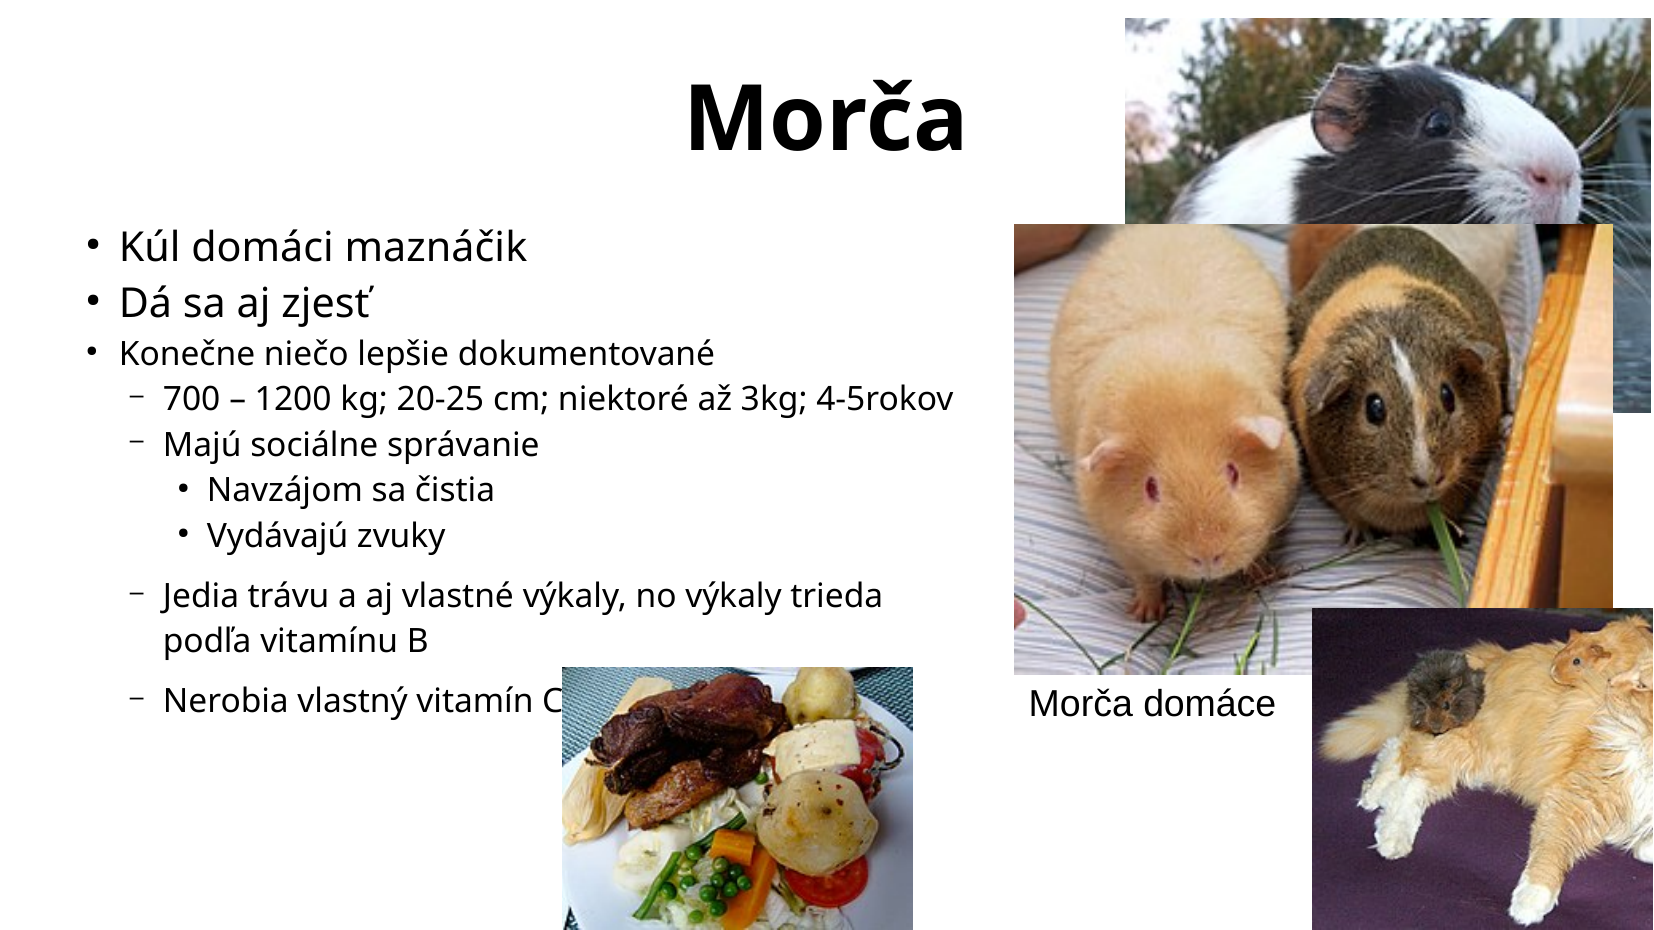

# Morča
Kúl domáci maznáčik
Dá sa aj zjesť
Konečne niečo lepšie dokumentované
700 – 1200 kg; 20-25 cm; niektoré až 3kg; 4-5rokov
Majú sociálne správanie
Navzájom sa čistia
Vydávajú zvuky
Jedia trávu a aj vlastné výkaly, no výkaly trieda podľa vitamínu B
Nerobia vlastný vitamín C
Morča domáce